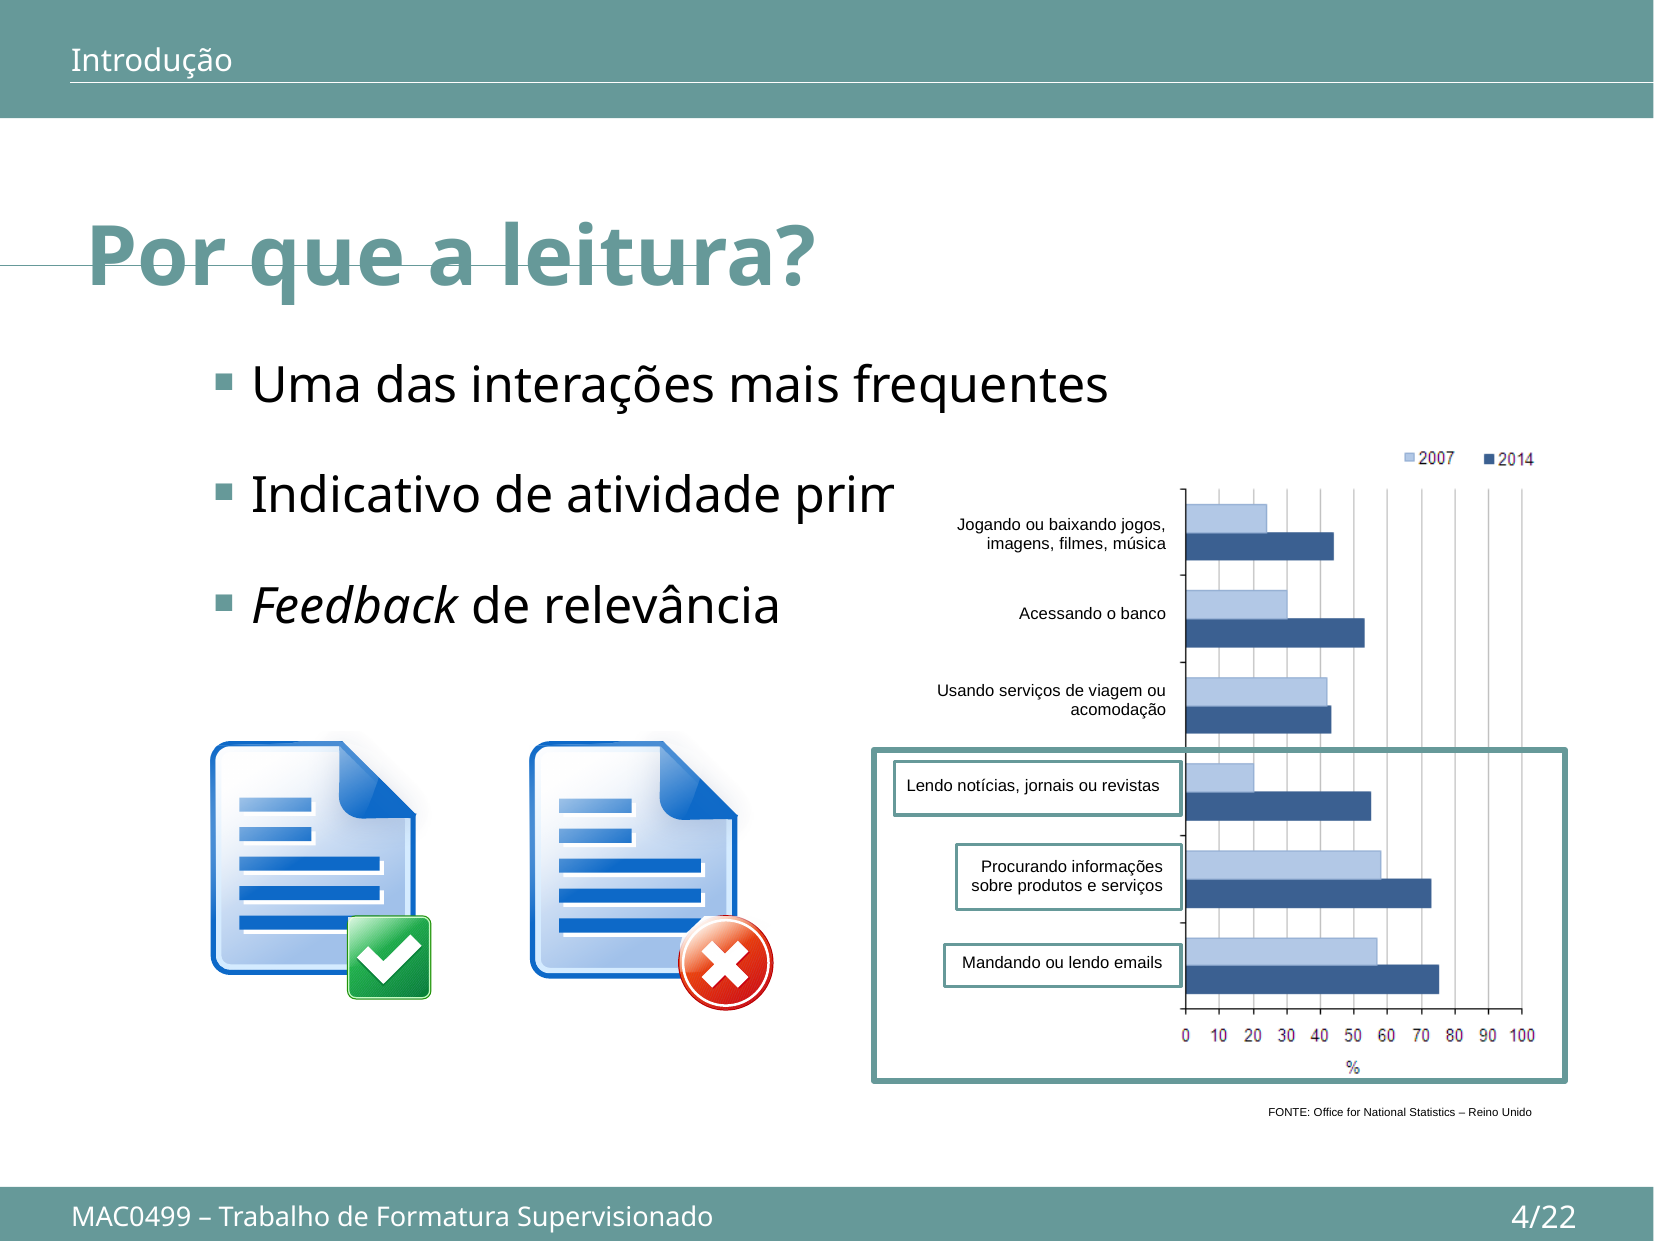

# Introdução
Por que a leitura?
Uma das interações mais frequentes
Indicativo de atividade primária
Feedback de relevância
Jogando ou baixando jogos, imagens, filmes, música
Acessando o banco
Usando serviços de viagem ou acomodação
Lendo notícias, jornais ou revistas
Procurando informações sobre produtos e serviços
Mandando ou lendo emails
FONTE: Office for National Statistics – Reino Unido
MAC0499 – Trabalho de Formatura Supervisionado
4/22